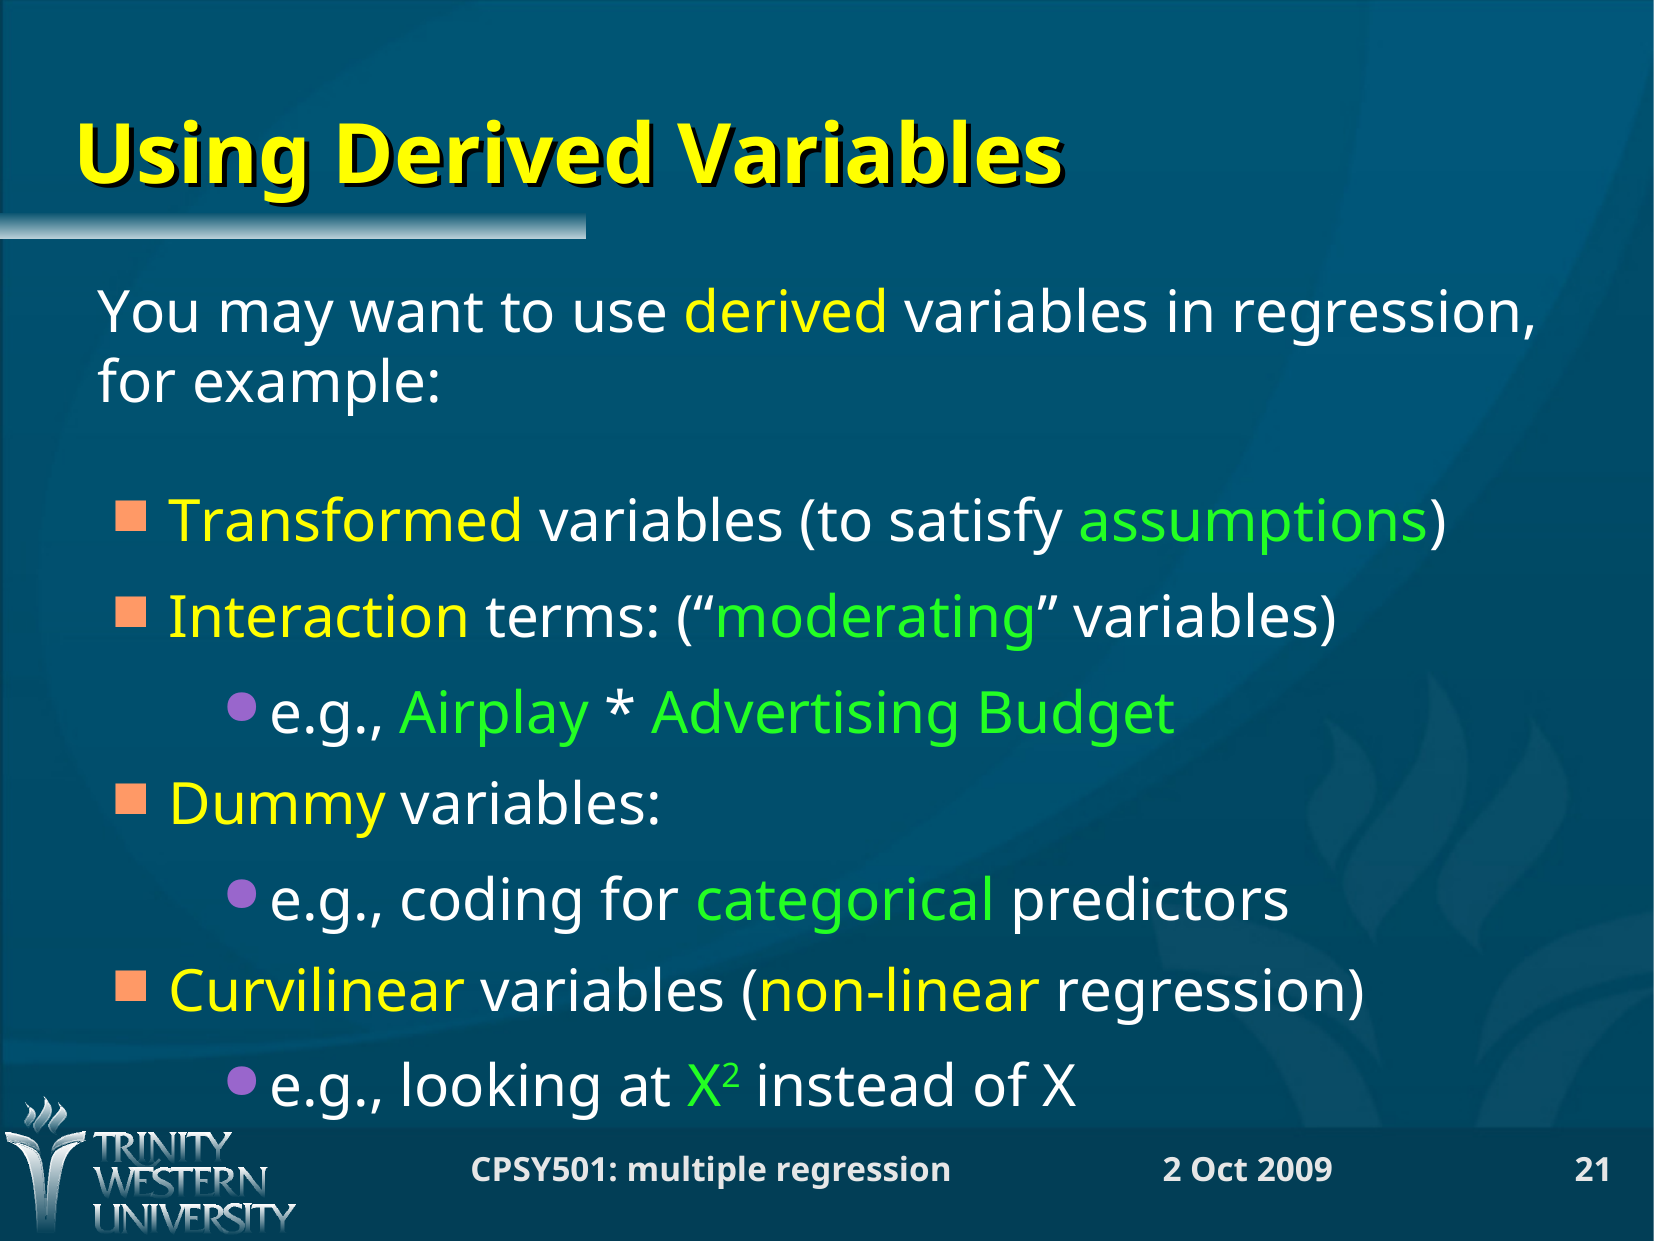

# Using Derived Variables
You may want to use derived variables in regression, for example:
Transformed variables (to satisfy assumptions)
Interaction terms: (“moderating” variables)
e.g., Airplay * Advertising Budget
Dummy variables:
e.g., coding for categorical predictors
Curvilinear variables (non-linear regression)
e.g., looking at X2 instead of X
CPSY501: multiple regression
2 Oct 2009
21